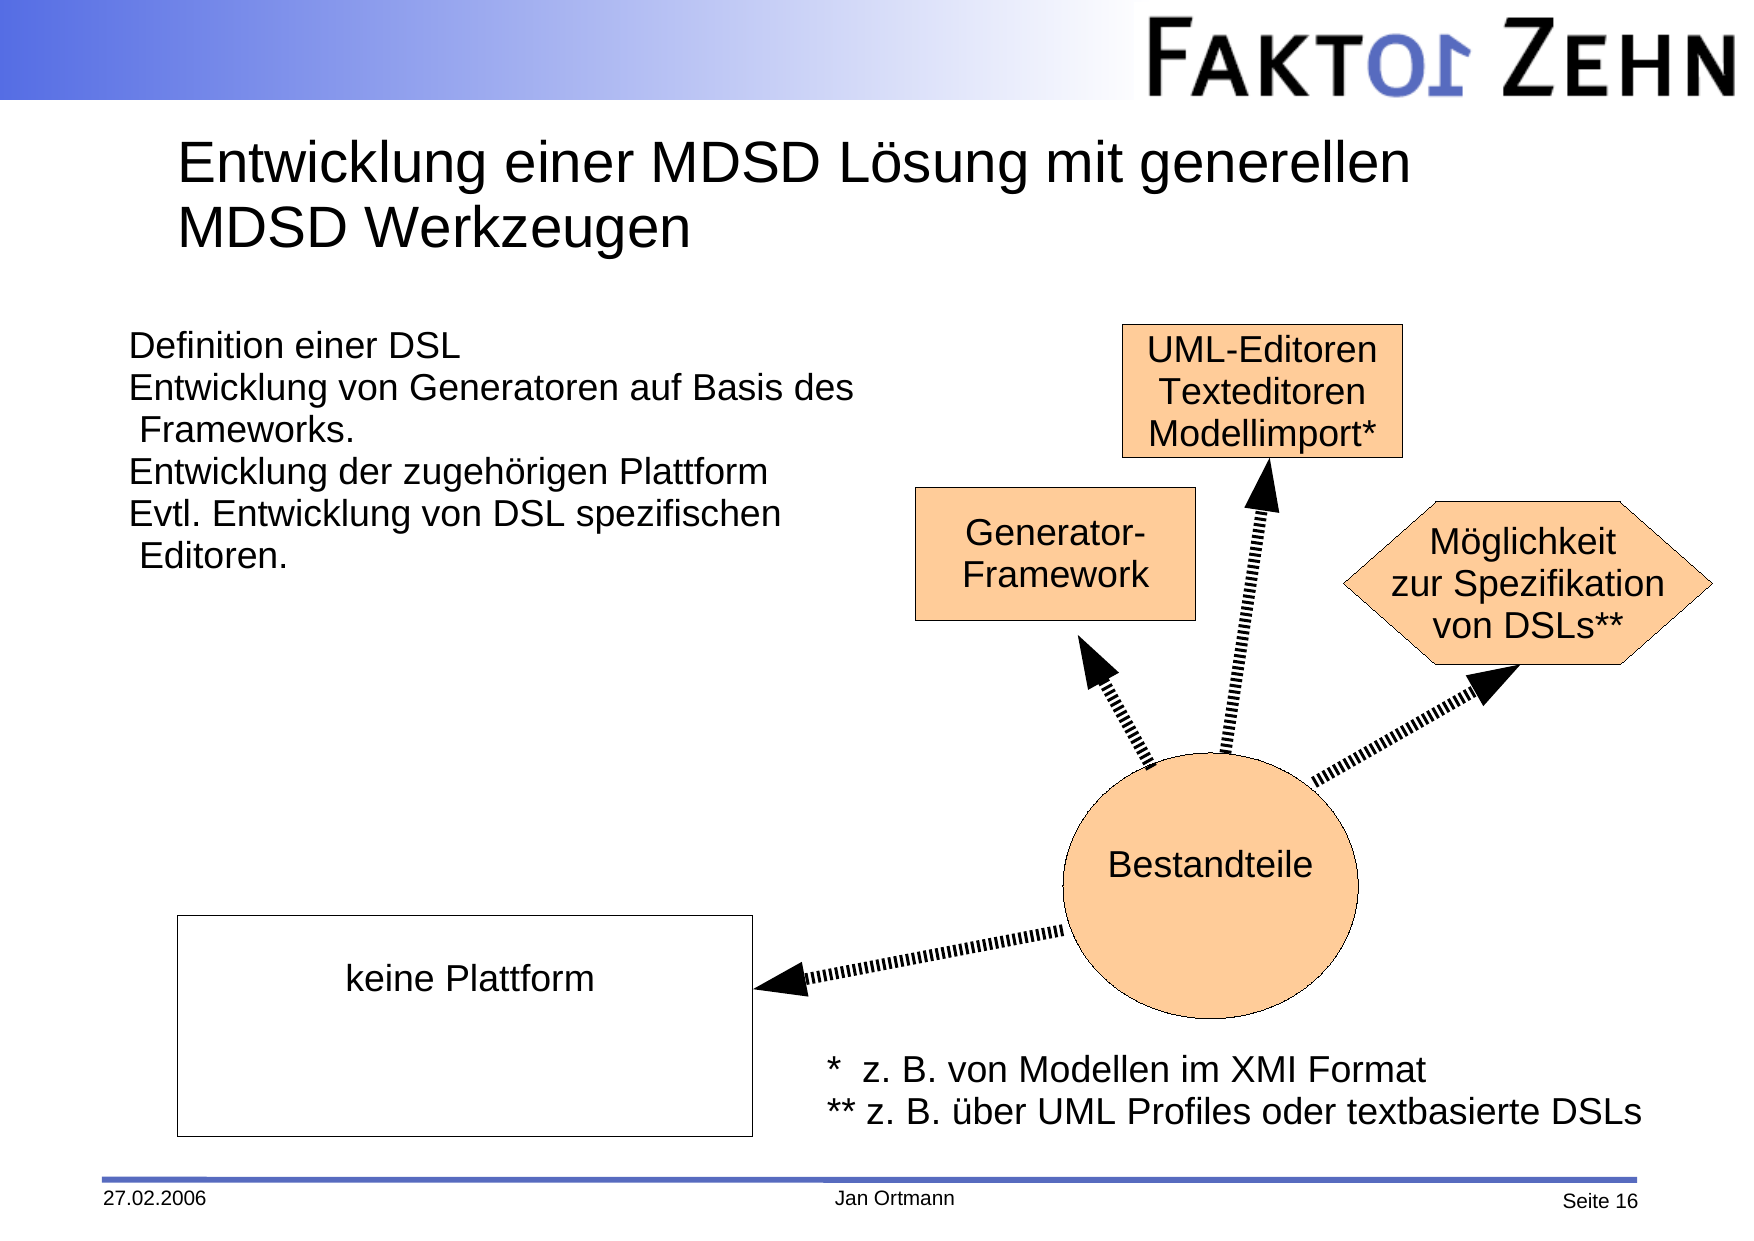

# Entwicklung einer MDSD Lösung mit generellen MDSD Werkzeugen
 Definition einer DSL
 Entwicklung von Generatoren auf Basis des
 Frameworks.
 Entwicklung der zugehörigen Plattform
 Evtl. Entwicklung von DSL spezifischen
 Editoren.
UML-Editoren
Texteditoren
Modellimport*
Generator-
Framework
Möglichkeit
zur Spezifikation
von DSLs**
Bestandteile
 keine Plattform
* z. B. von Modellen im XMI Format
** z. B. über UML Profiles oder textbasierte DSLs